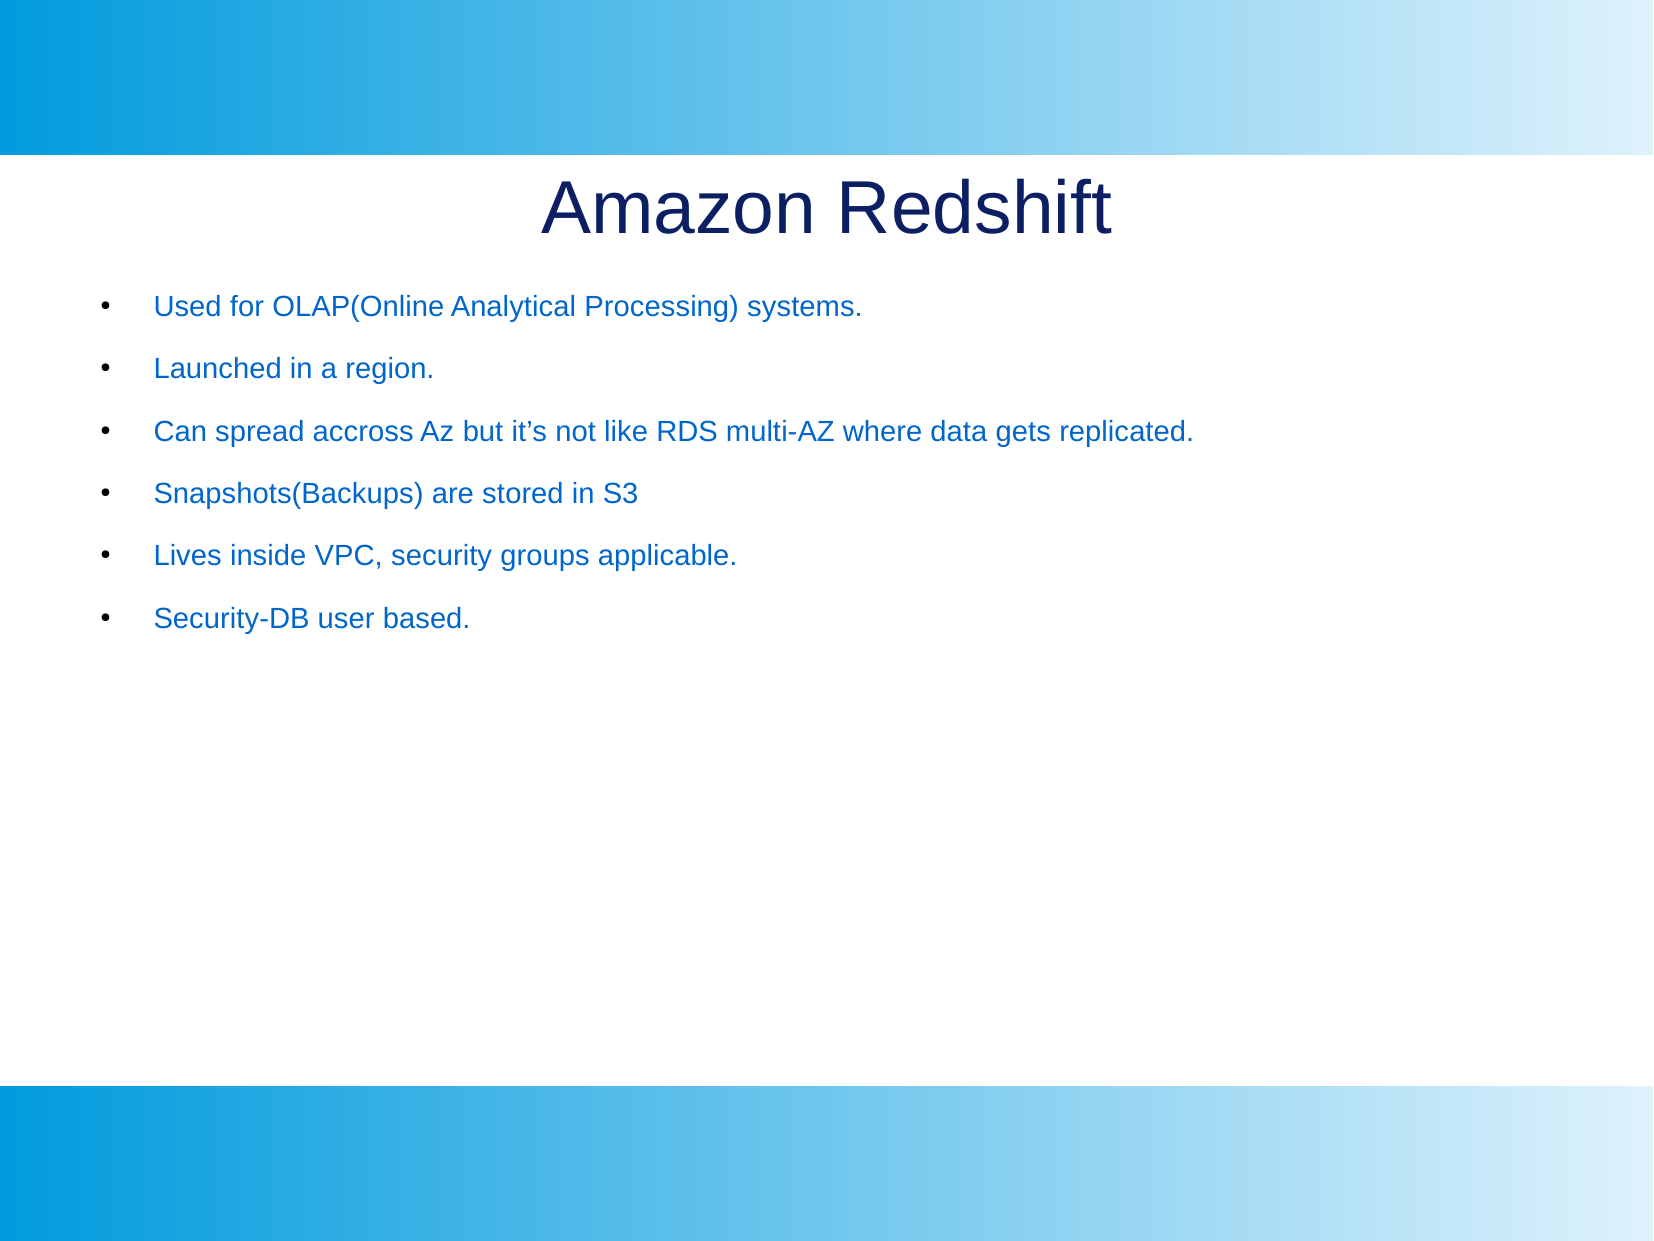

# Amazon Redshift
Used for OLAP(Online Analytical Processing) systems.
Launched in a region.
Can spread accross Az but it’s not like RDS multi-AZ where data gets replicated.
Snapshots(Backups) are stored in S3
Lives inside VPC, security groups applicable.
Security-DB user based.